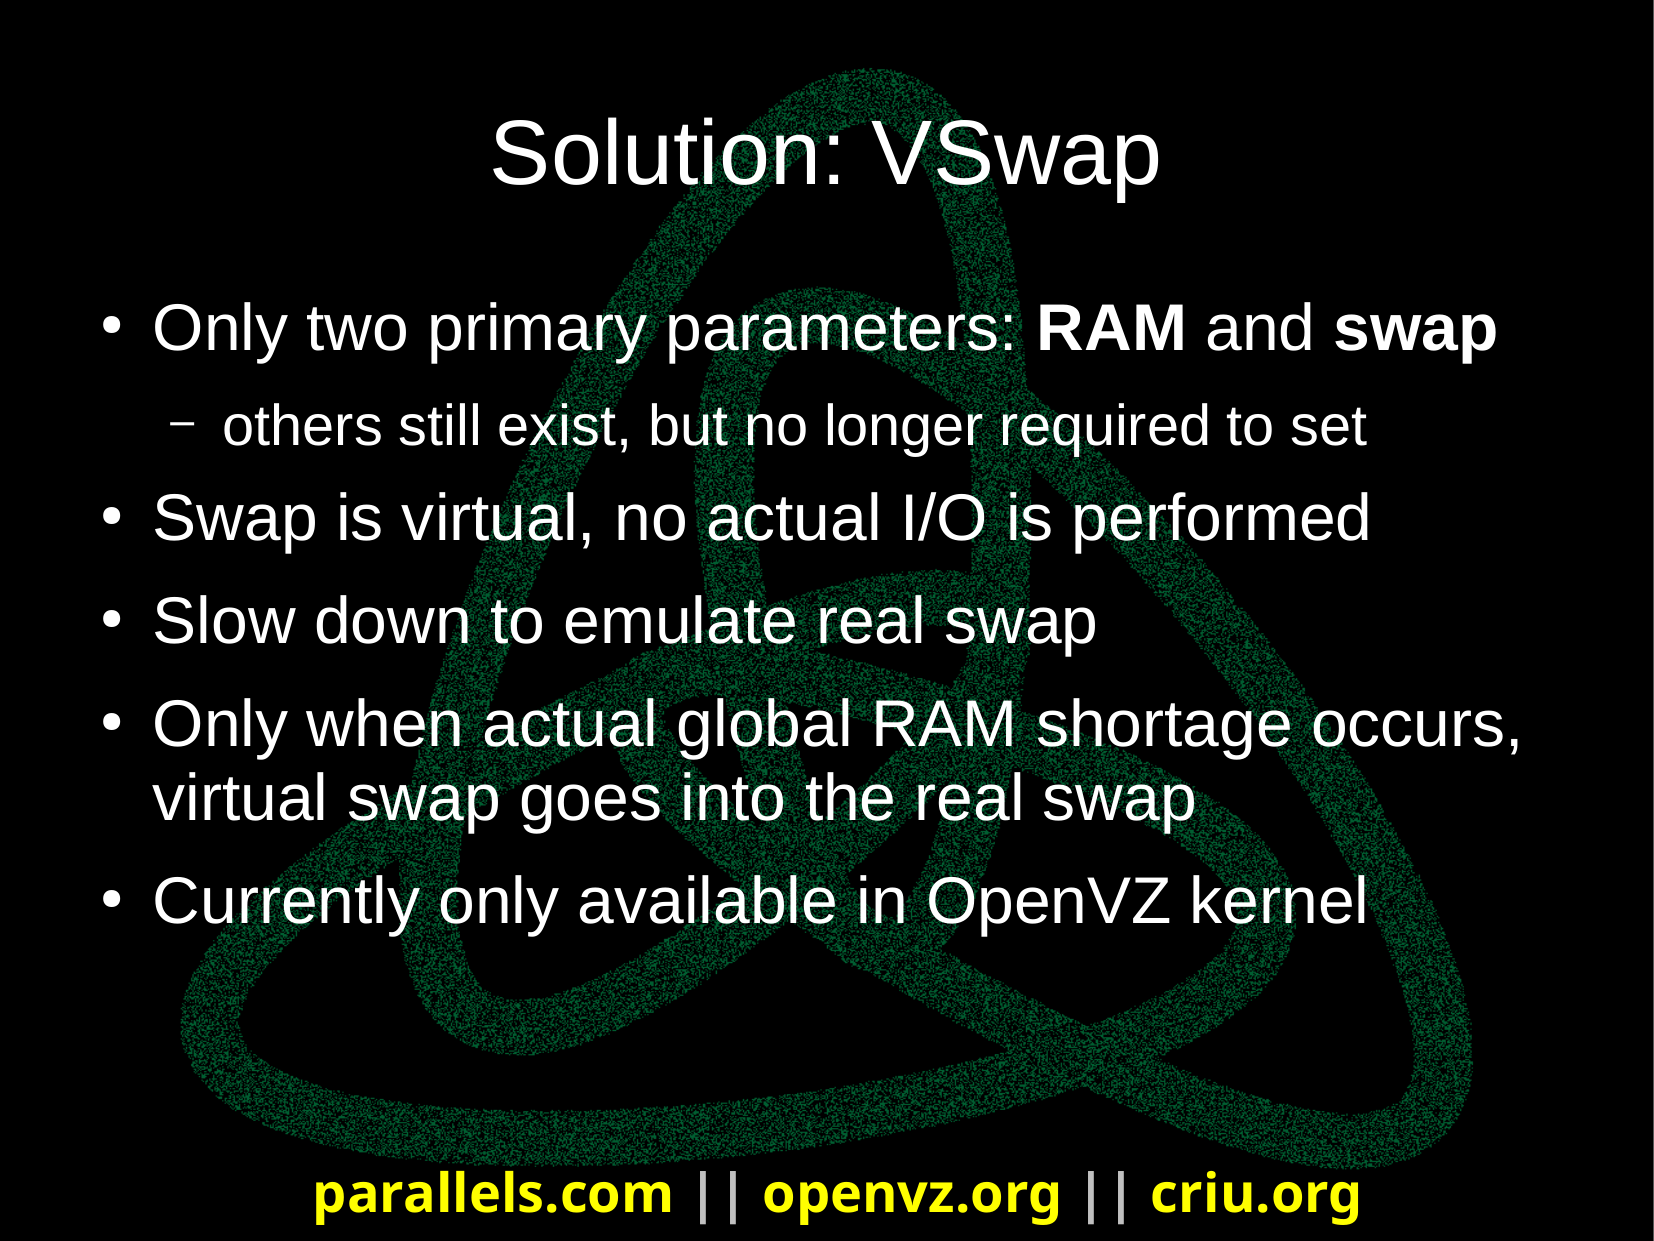

# Solution: VSwap
Only two primary parameters: RAM and swap
others still exist, but no longer required to set
Swap is virtual, no actual I/O is performed
Slow down to emulate real swap
Only when actual global RAM shortage occurs,
virtual swap goes into the real swap
Currently only available in OpenVZ kernel